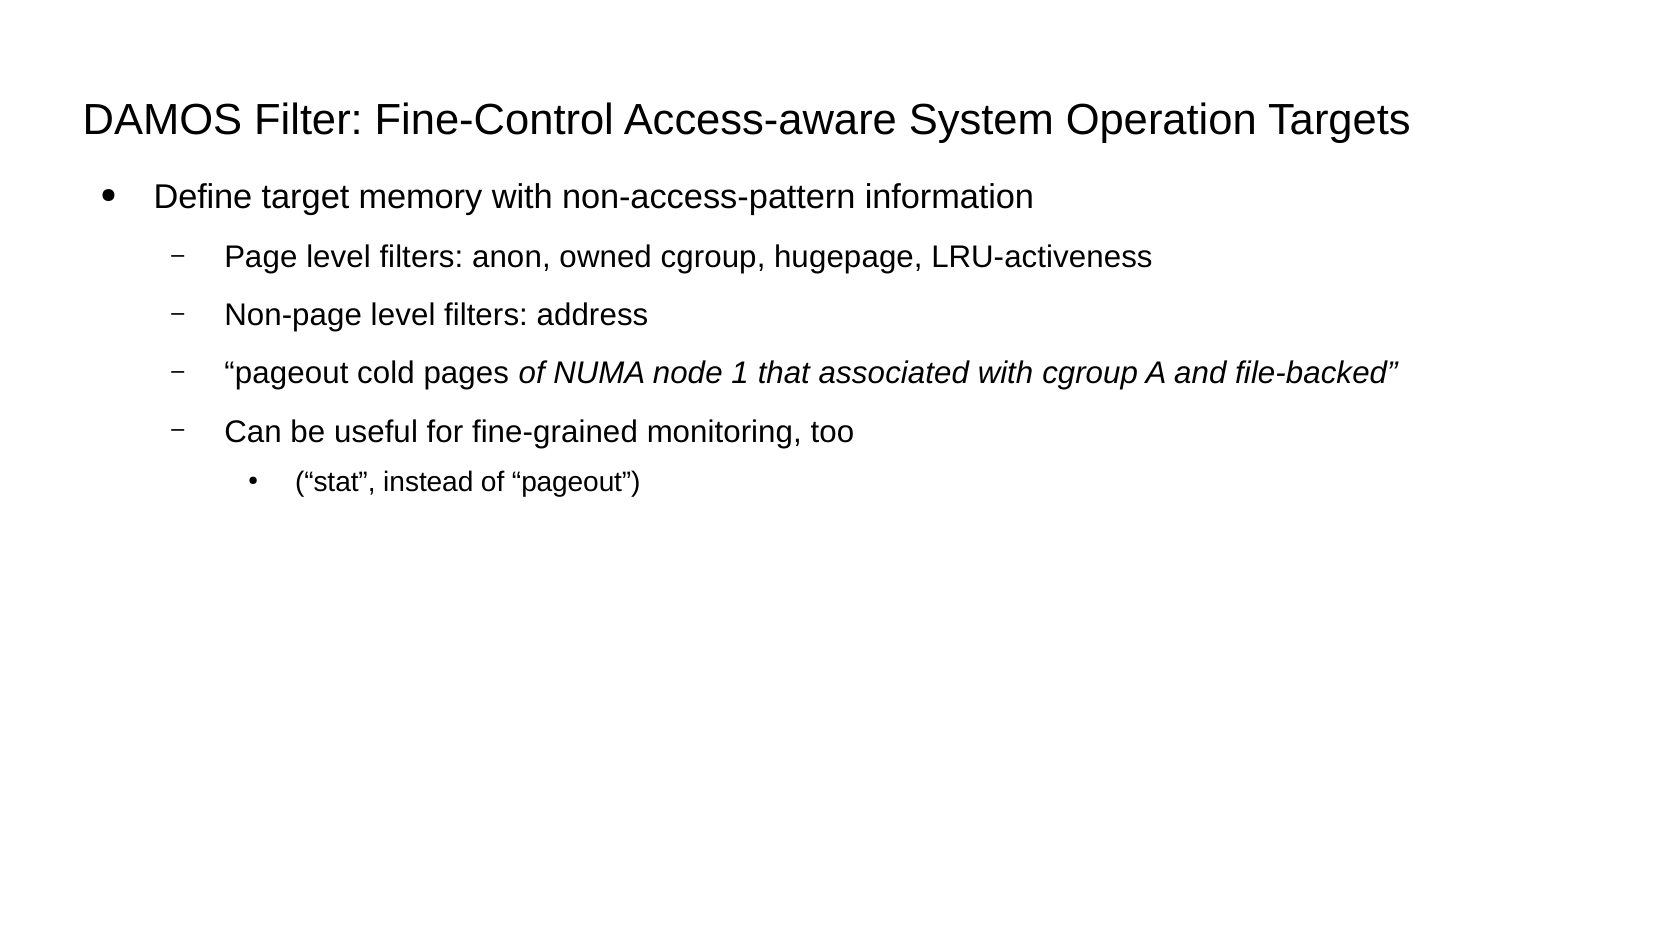

# DAMOS Filter: Fine-Control Access-aware System Operation Targets
Define target memory with non-access-pattern information
Page level filters: anon, owned cgroup, hugepage, LRU-activeness
Non-page level filters: address
“pageout cold pages of NUMA node 1 that associated with cgroup A and file-backed”
Can be useful for fine-grained monitoring, too
(“stat”, instead of “pageout”)